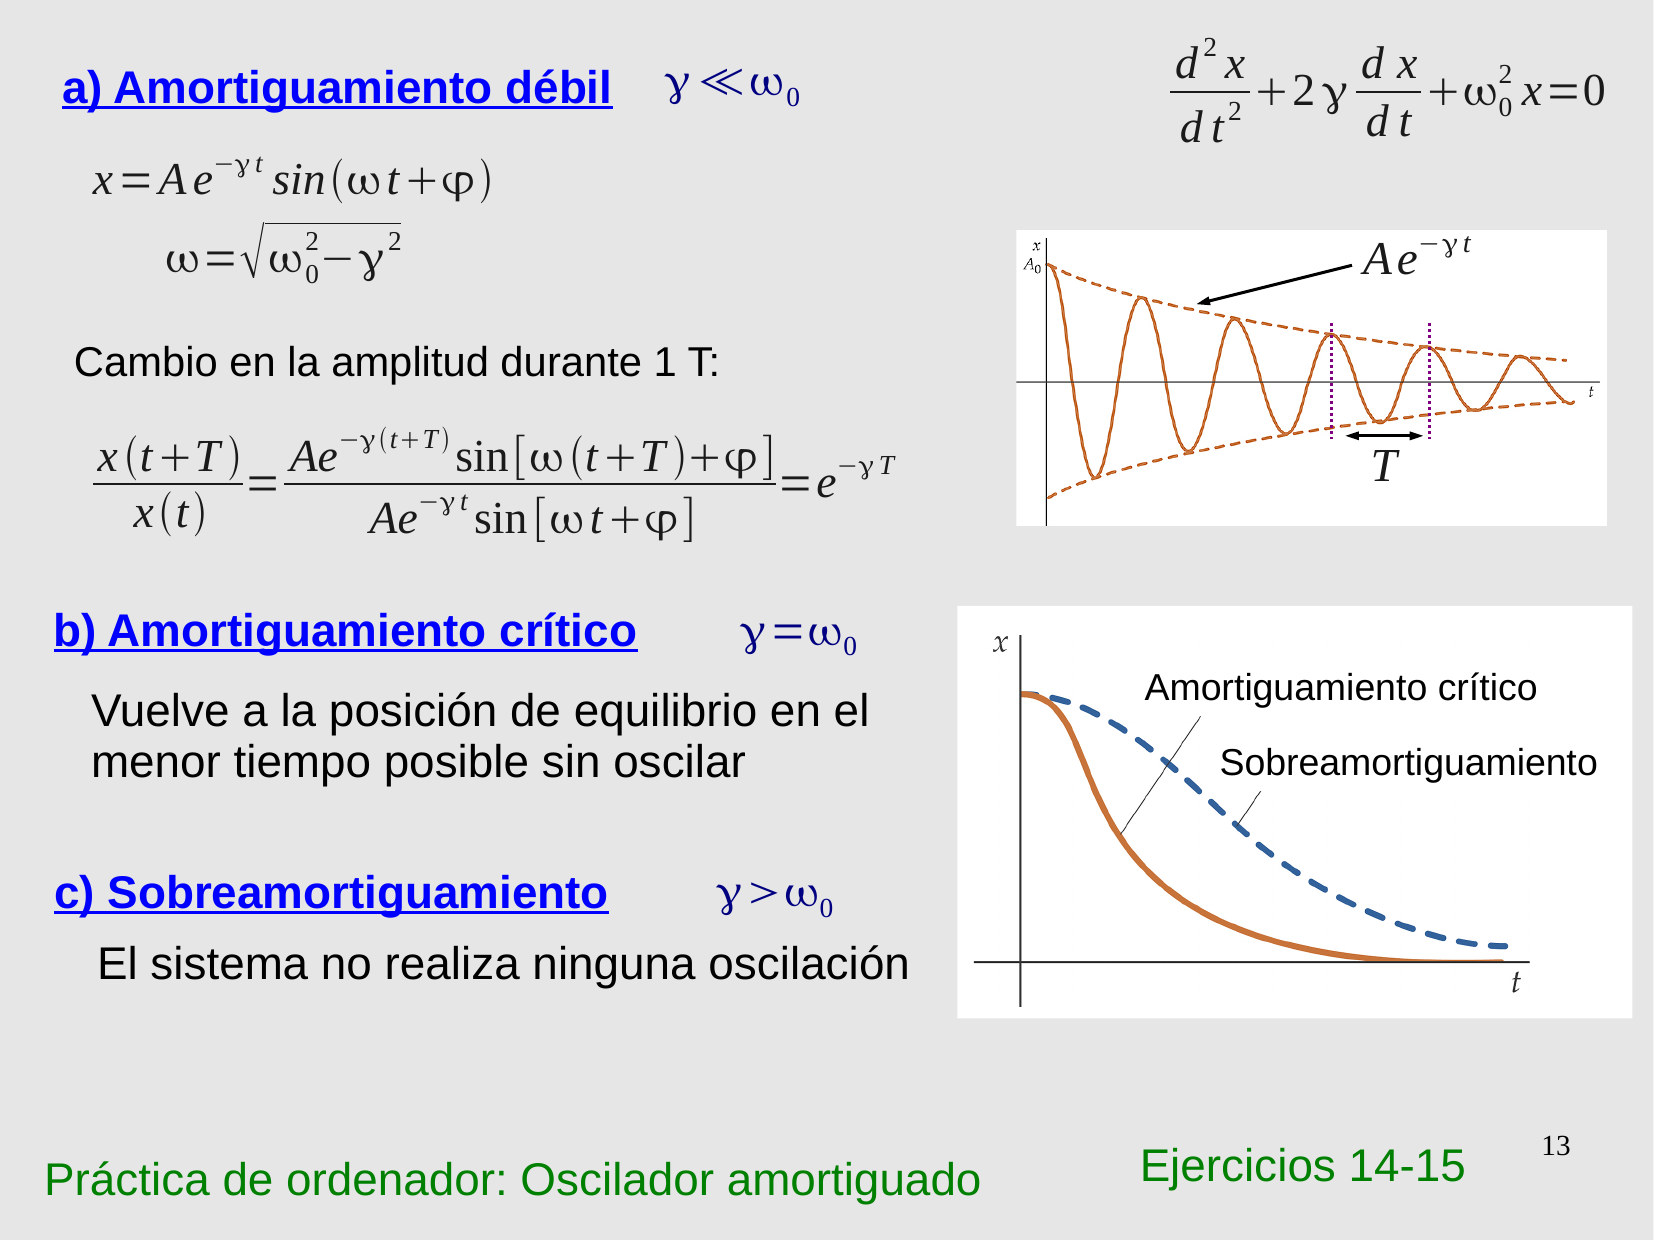

a) Amortiguamiento débil
Cambio en la amplitud durante 1 T:
b) Amortiguamiento crítico
Amortiguamiento crítico
Sobreamortiguamiento
Vuelve a la posición de equilibrio en el menor tiempo posible sin oscilar
c) Sobreamortiguamiento
El sistema no realiza ninguna oscilación
13
Ejercicios 14-15
Práctica de ordenador: Oscilador amortiguado